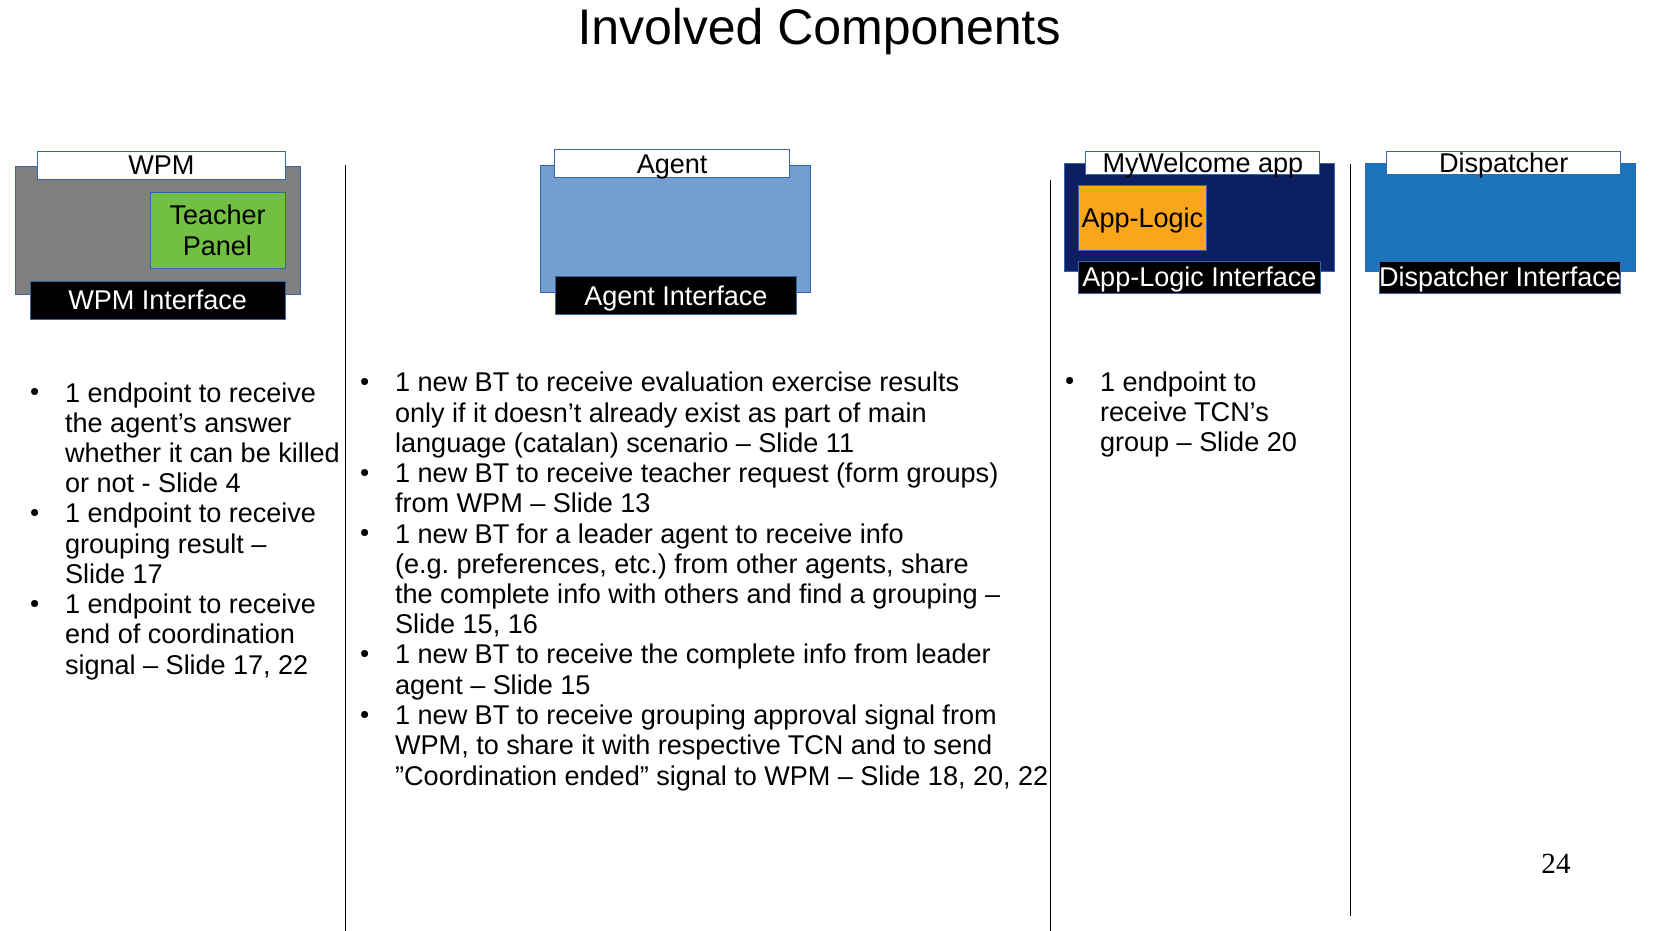

# Involved Components
Agent
MyWelcome app_1
MyWelcome app
MyWelcome app_1
Dispatcher
WPM
App-Logic
App-Logic
App-Logic
Teacher
Panel
App-Logic Interface
App-Logic Interface
App-Logic Interface
Dispatcher Interface
Agent Interface
WPM Interface
1 endpoint to receive TCN’s group – Slide 20
1 new BT to receive evaluation exercise results
only if it doesn’t already exist as part of main
language (catalan) scenario – Slide 11
1 new BT to receive teacher request (form groups)
from WPM – Slide 13
1 new BT for a leader agent to receive info
(e.g. preferences, etc.) from other agents, share
the complete info with others and find a grouping –
Slide 15, 16
1 new BT to receive the complete info from leader
agent – Slide 15
1 new BT to receive grouping approval signal from
WPM, to share it with respective TCN and to send
”Coordination ended” signal to WPM – Slide 18, 20, 22
1 endpoint to receive
the agent’s answer
whether it can be killed
or not - Slide 4
1 endpoint to receive
grouping result –
Slide 17
1 endpoint to receive
end of coordination
signal – Slide 17, 22
24